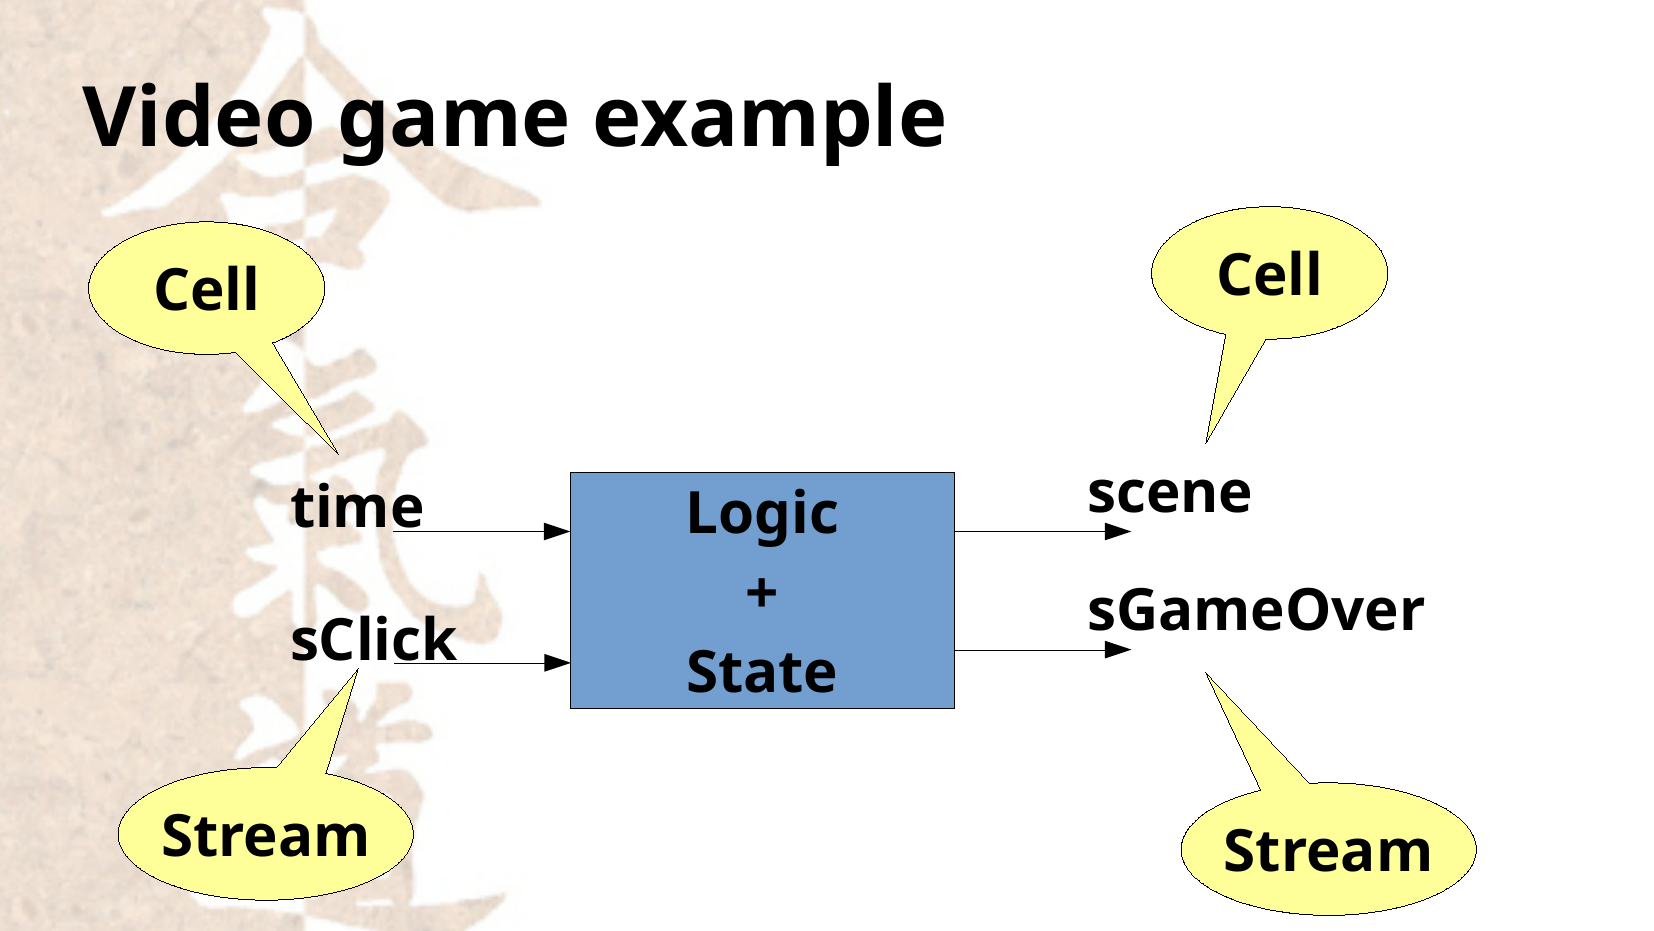

# Video game example
Cell
Cell
scene
time
Logic
+
State
sGameOver
sClick
Stream
Stream